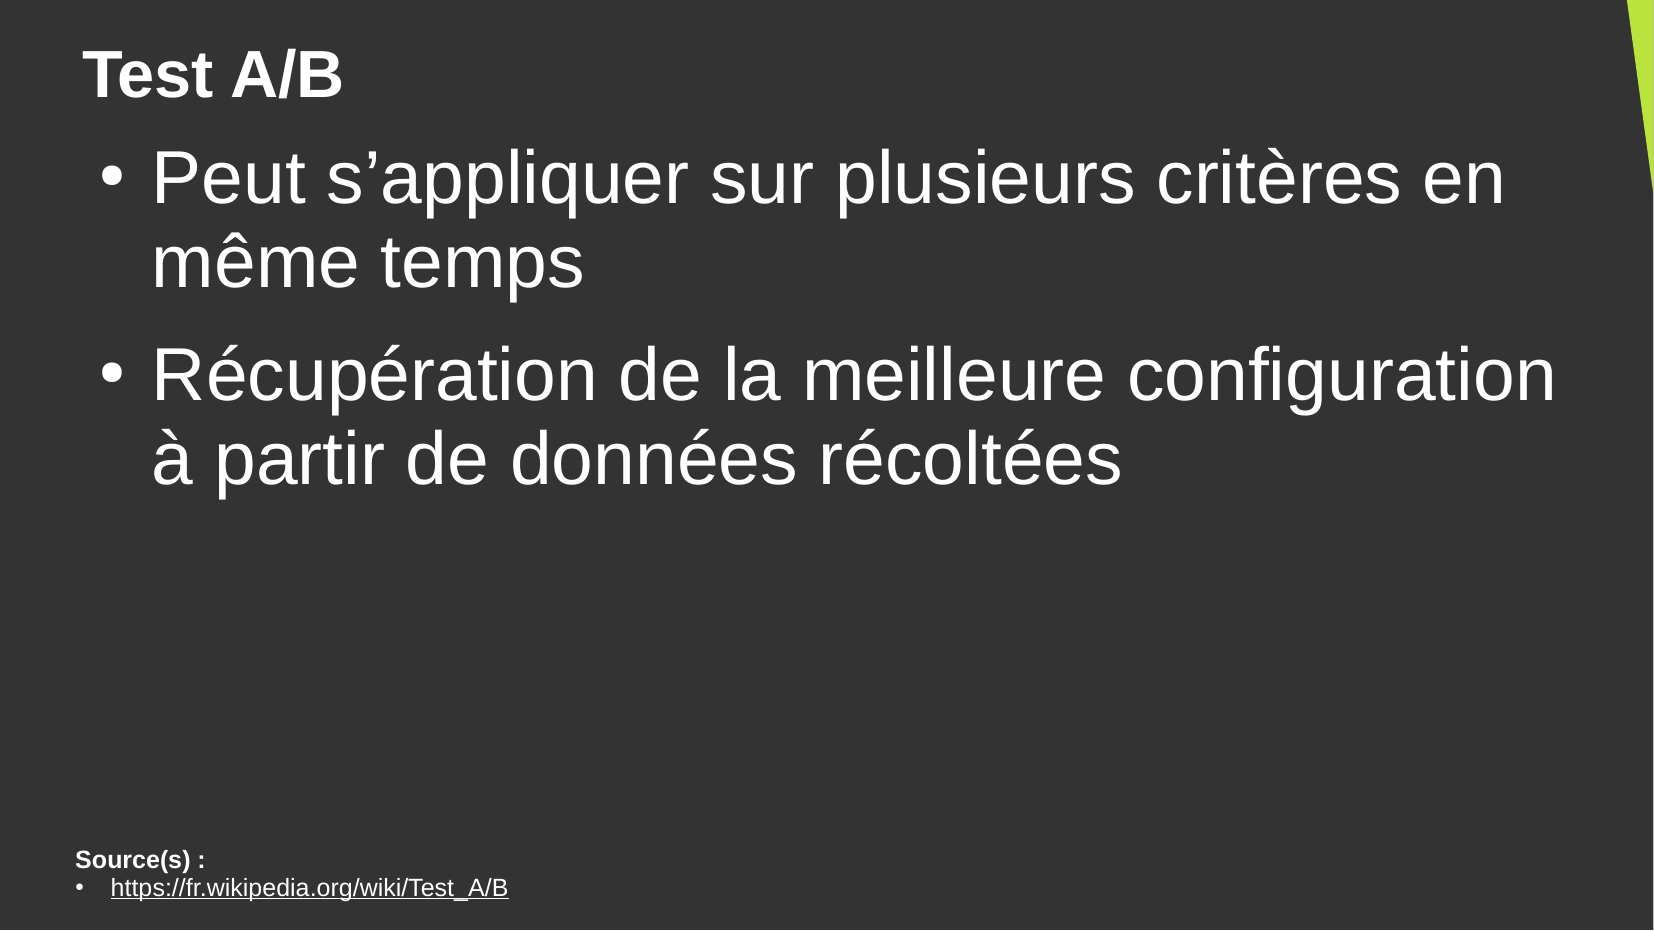

# Test A/B
Peut s’appliquer sur plusieurs critères en même temps
Récupération de la meilleure configuration à partir de données récoltées
Source(s) :
https://fr.wikipedia.org/wiki/Test_A/B